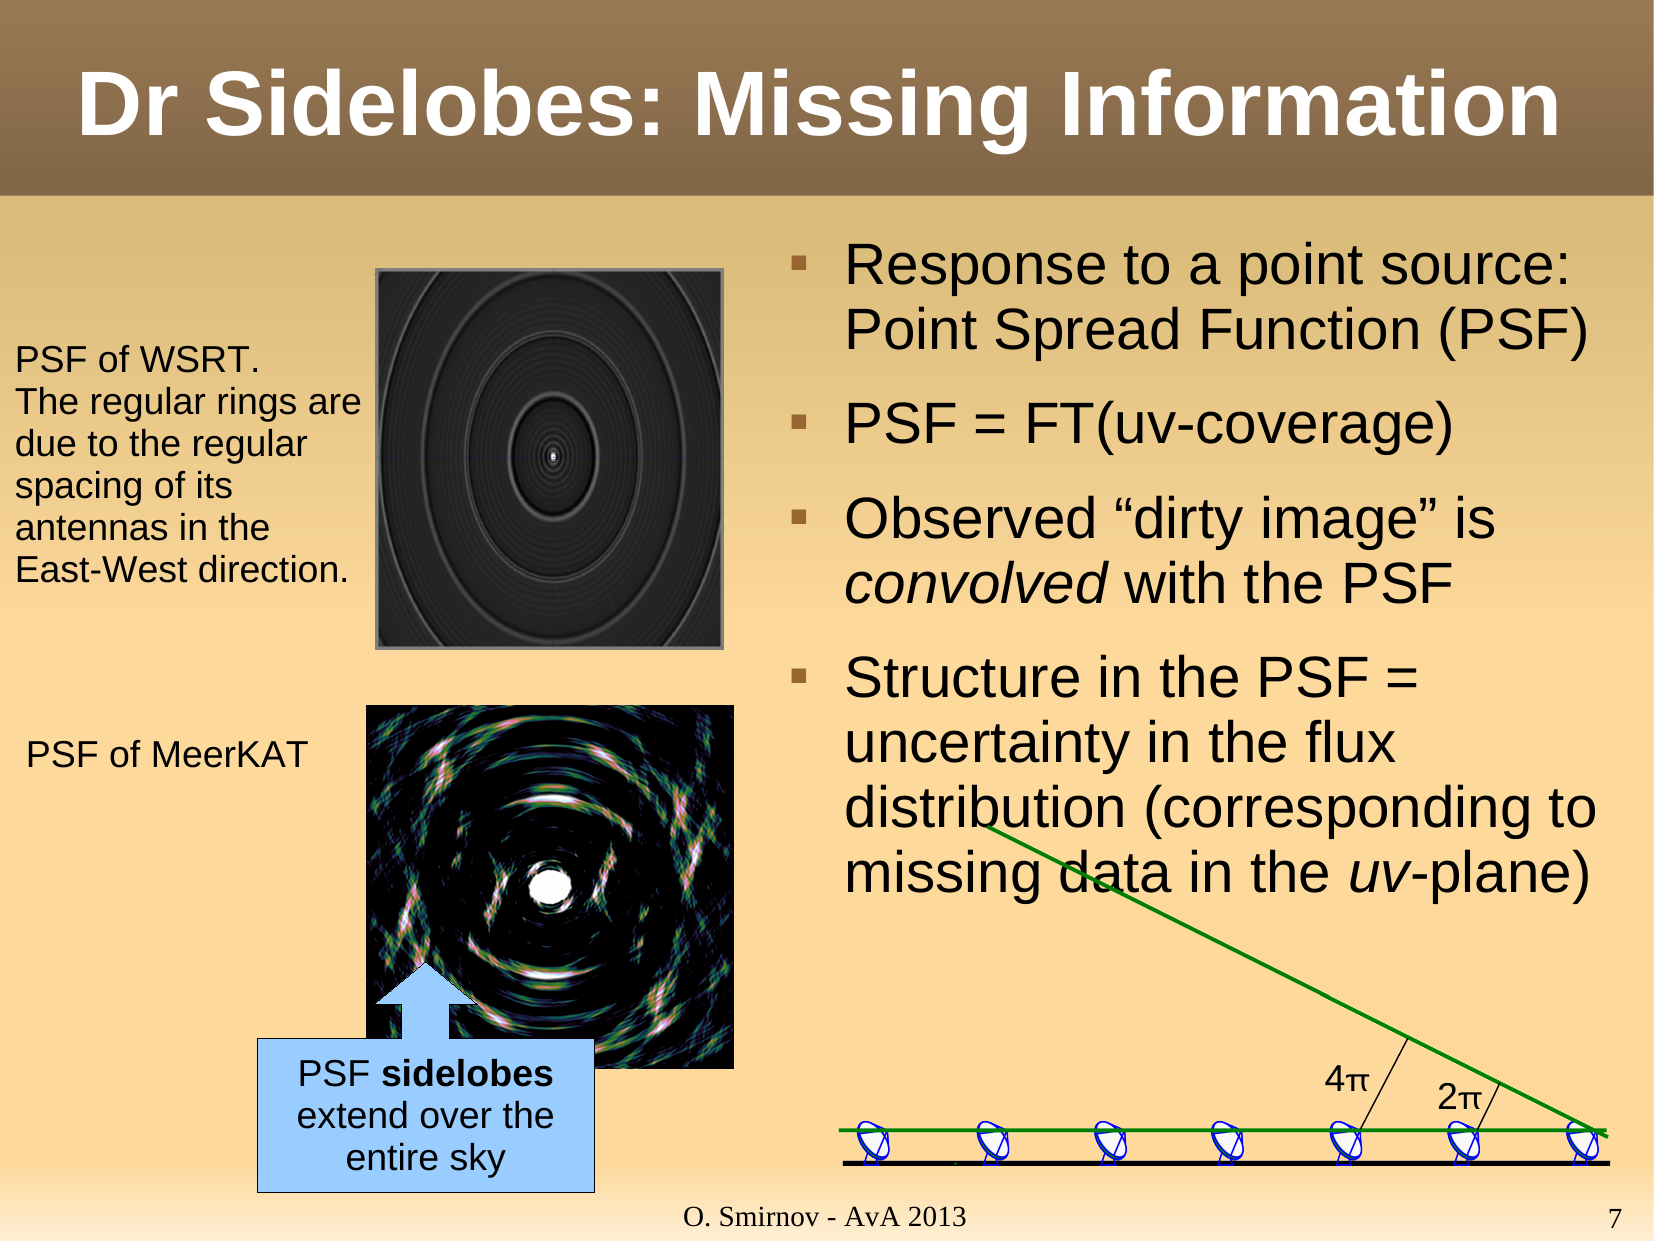

# Dr Sidelobes: Missing Information
Response to a point source: Point Spread Function (PSF)
PSF = FT(uv-coverage)
Observed “dirty image” is convolved with the PSF
Structure in the PSF = uncertainty in the flux distribution (corresponding to missing data in the uv-plane)
PSF of WSRT.
The regular rings are due to the regular spacing of its antennas in the
East-West direction.
PSF of MeerKAT
PSF sidelobes
extend over the
entire sky
4
2
O. Smirnov - AvA 2013
7